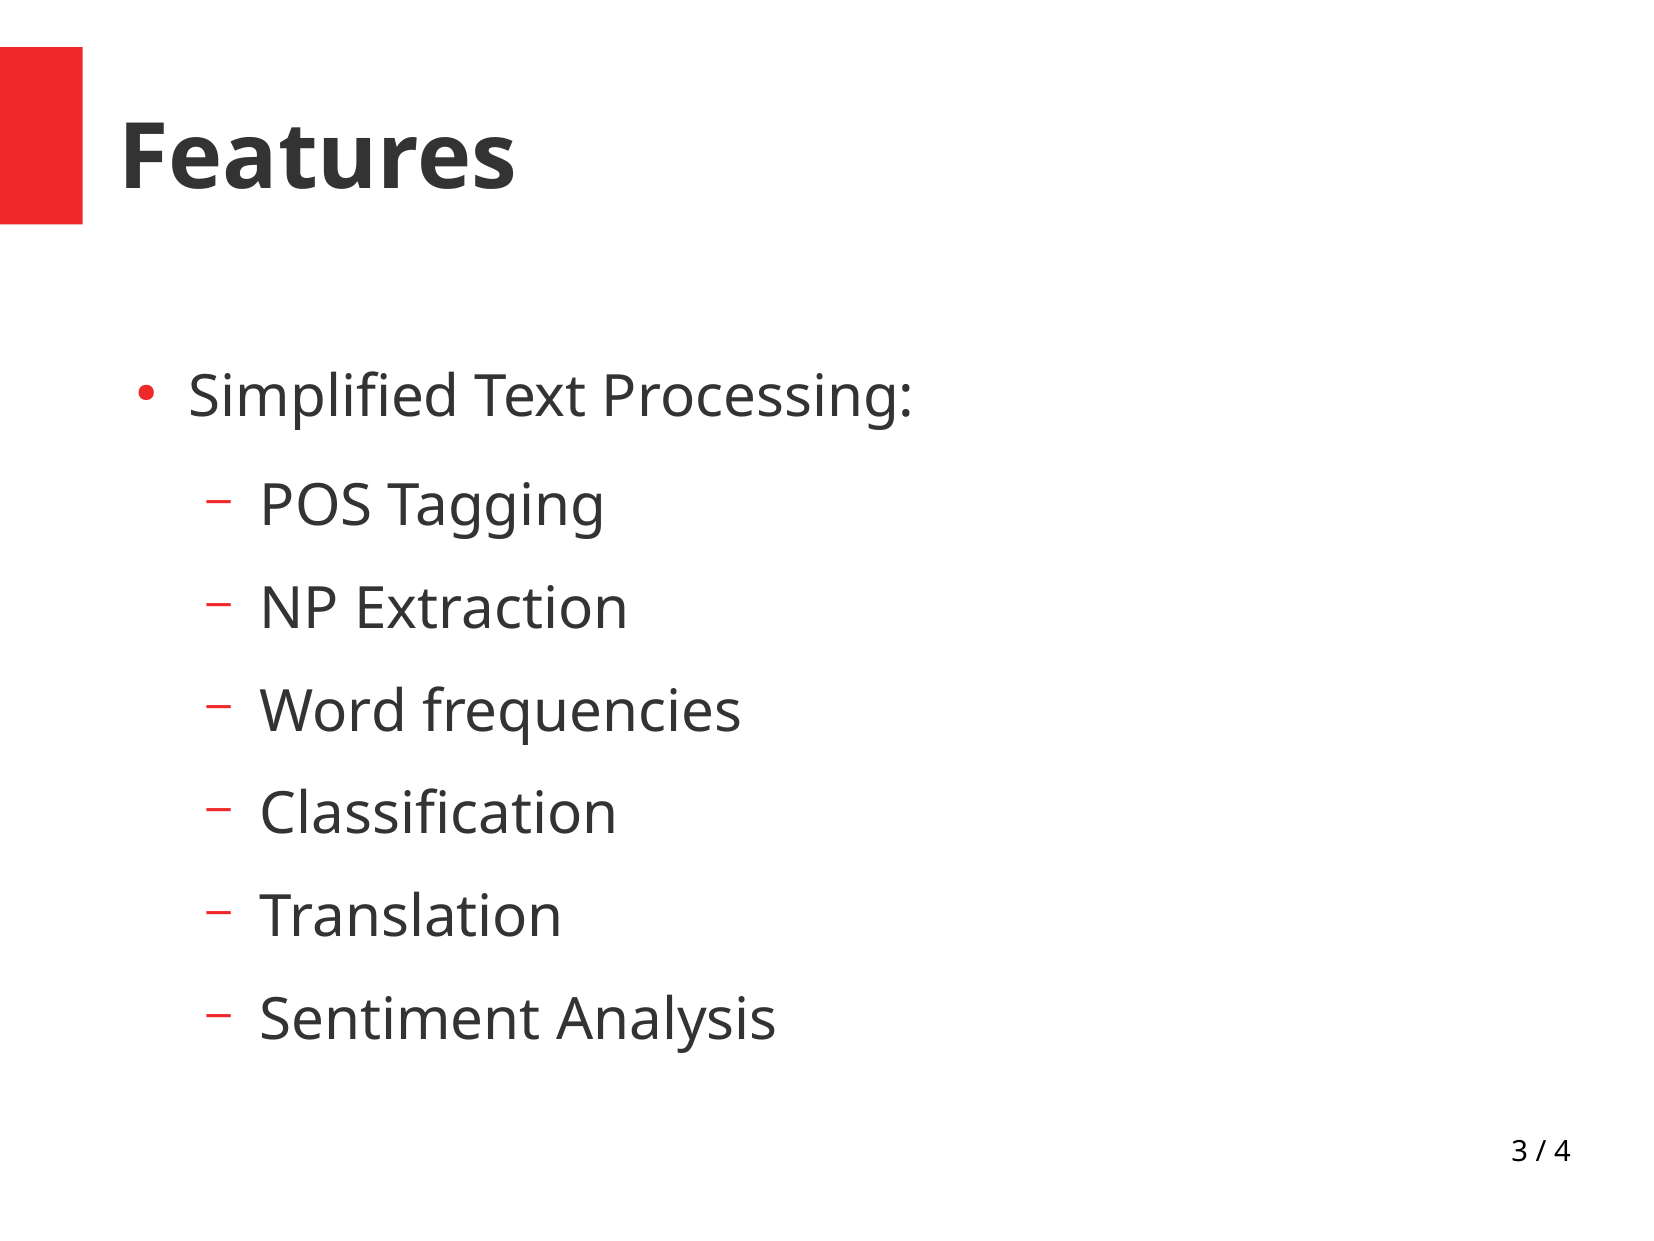

# Features
Simplified Text Processing:
POS Tagging
NP Extraction
Word frequencies
Classification
Translation
Sentiment Analysis
3